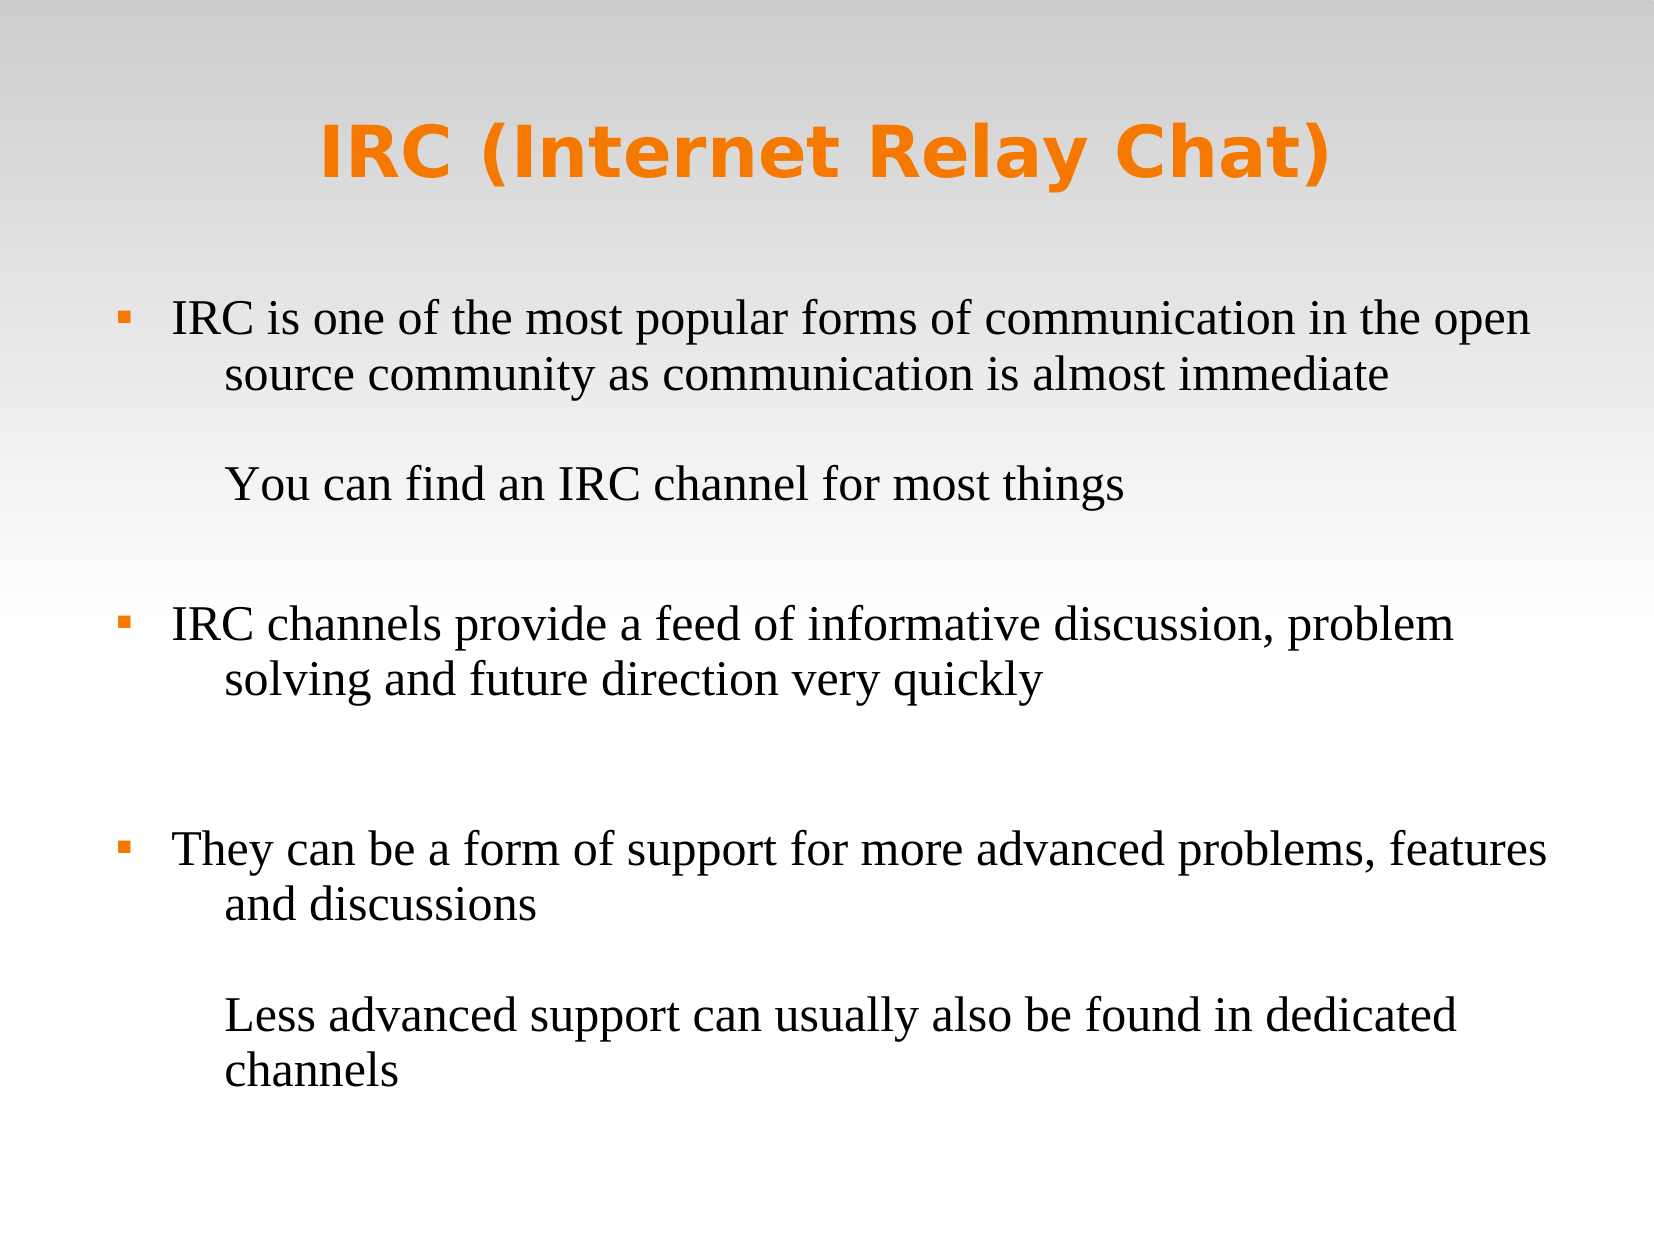

# IRC (Internet Relay Chat)
IRC is one of the most popular forms of communication in the open source community as communication is almost immediate
You can find an IRC channel for most things
IRC channels provide a feed of informative discussion, problem solving and future direction very quickly
They can be a form of support for more advanced problems, features and discussions
Less advanced support can usually also be found in dedicated channels